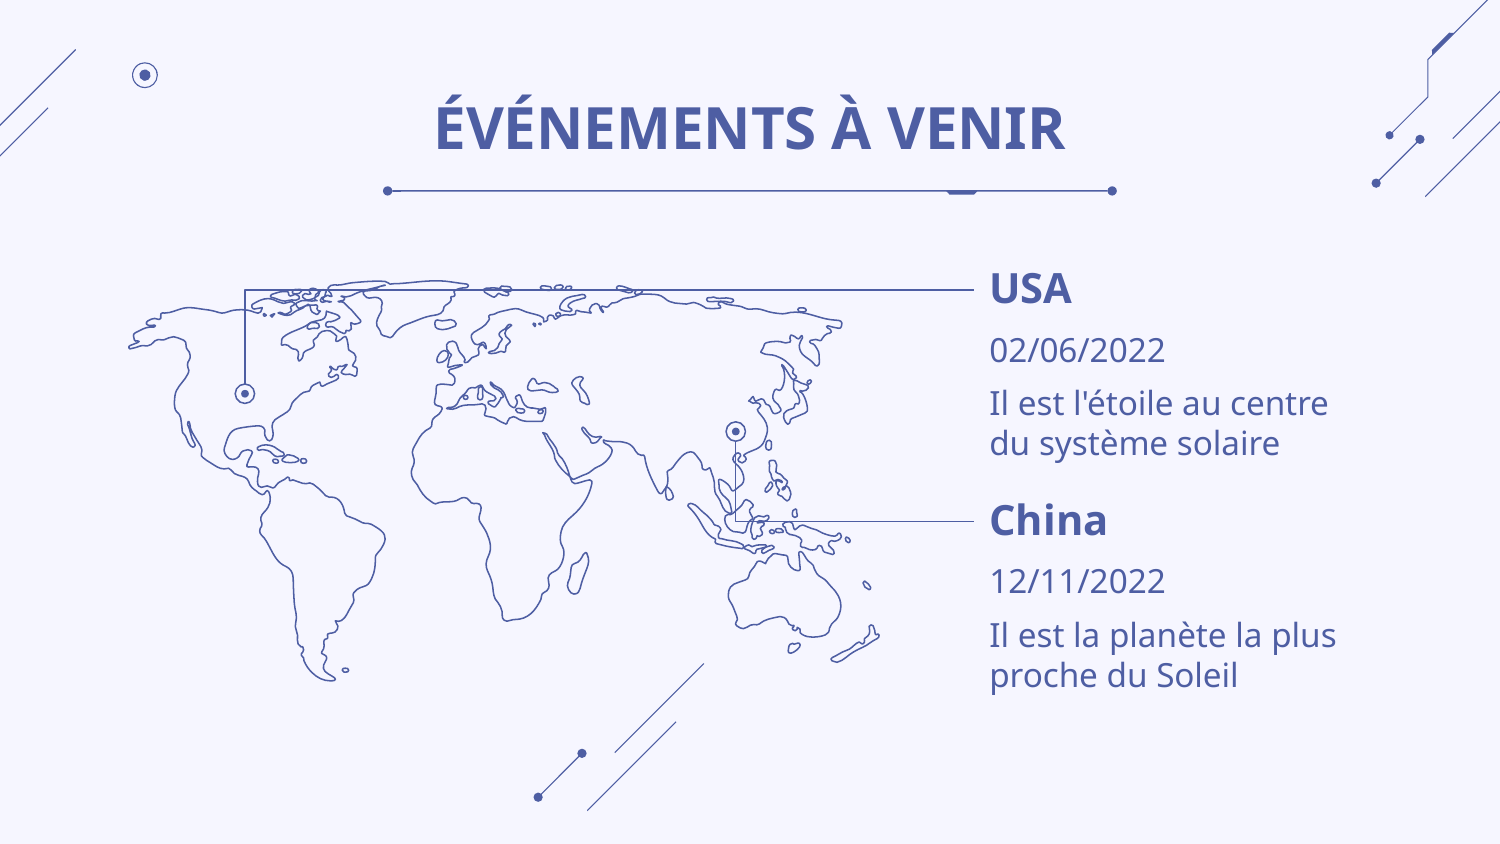

# ÉVÉNEMENTS À VENIR
USA
02/06/2022
Il est l'étoile au centre du système solaire
China
12/11/2022
Il est la planète la plus proche du Soleil